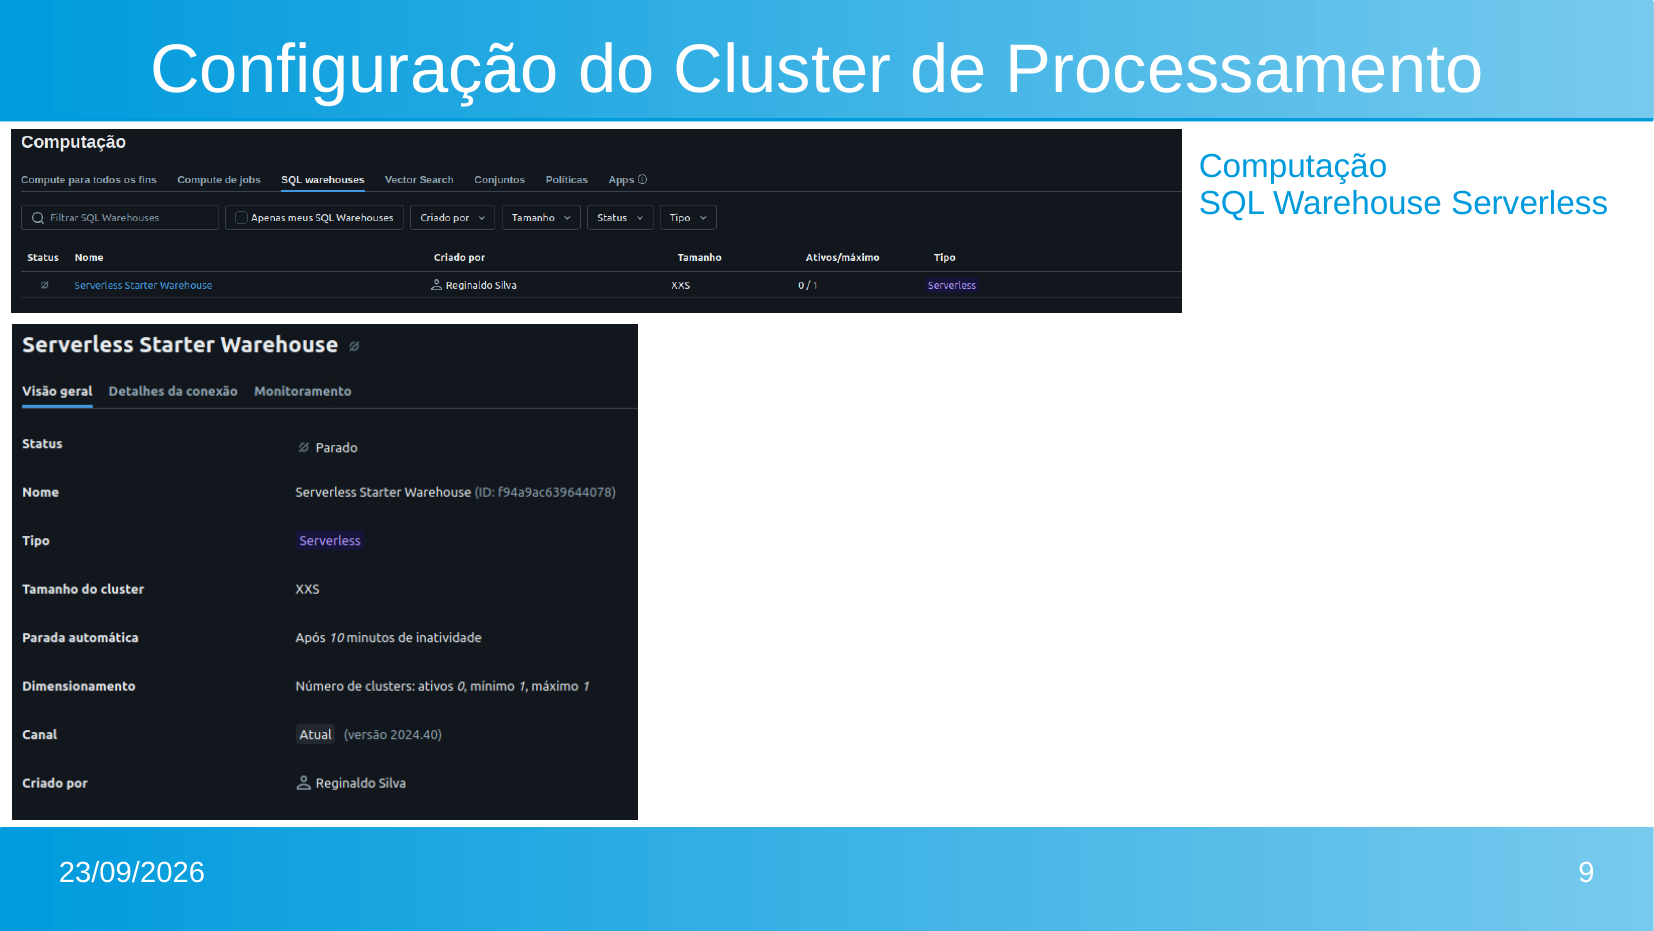

# Configuração do Cluster de Processamento
Computação
SQL Warehouse Serverless
9